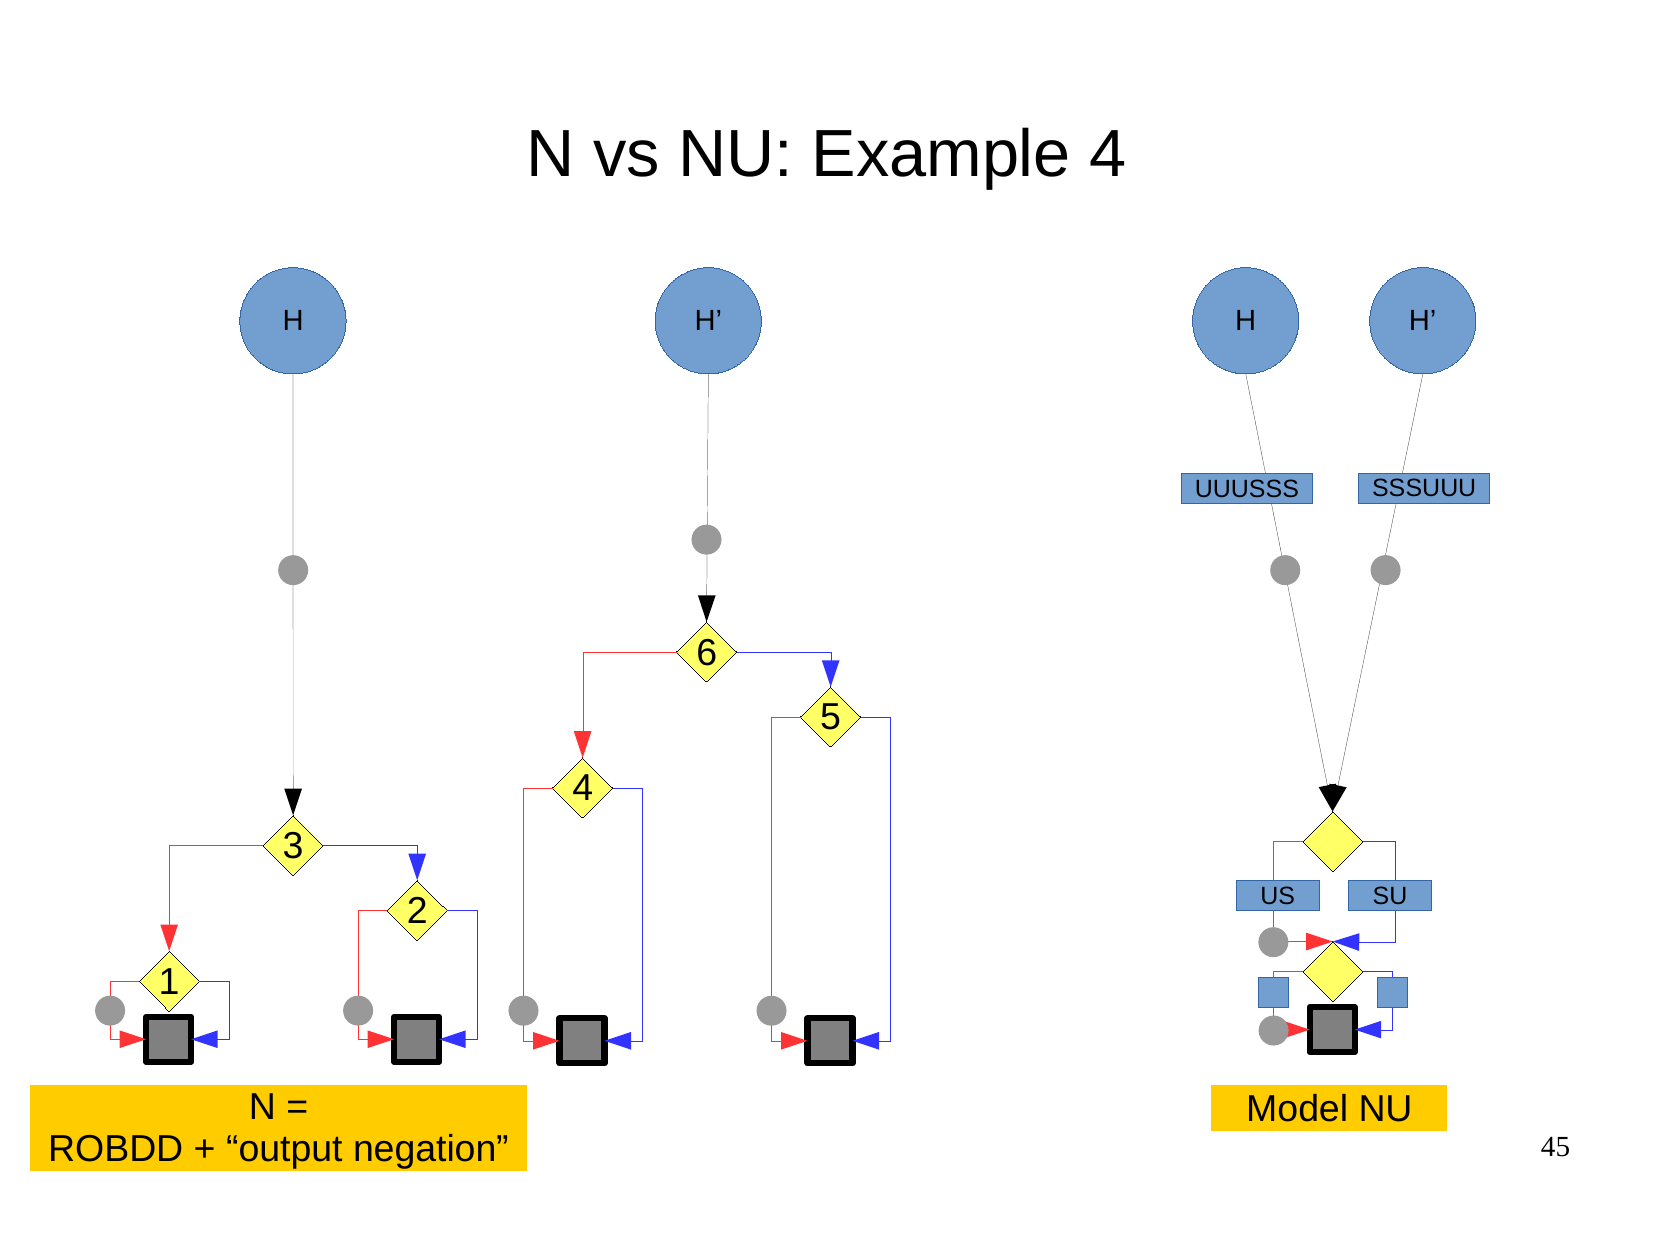

N vs NU: Example 4
H’
H
H’
H
#
SSSUUU
UUUSSS
6
5
4
3
2
US
SU
1
N =
ROBDD + “output negation”
Model NU
45